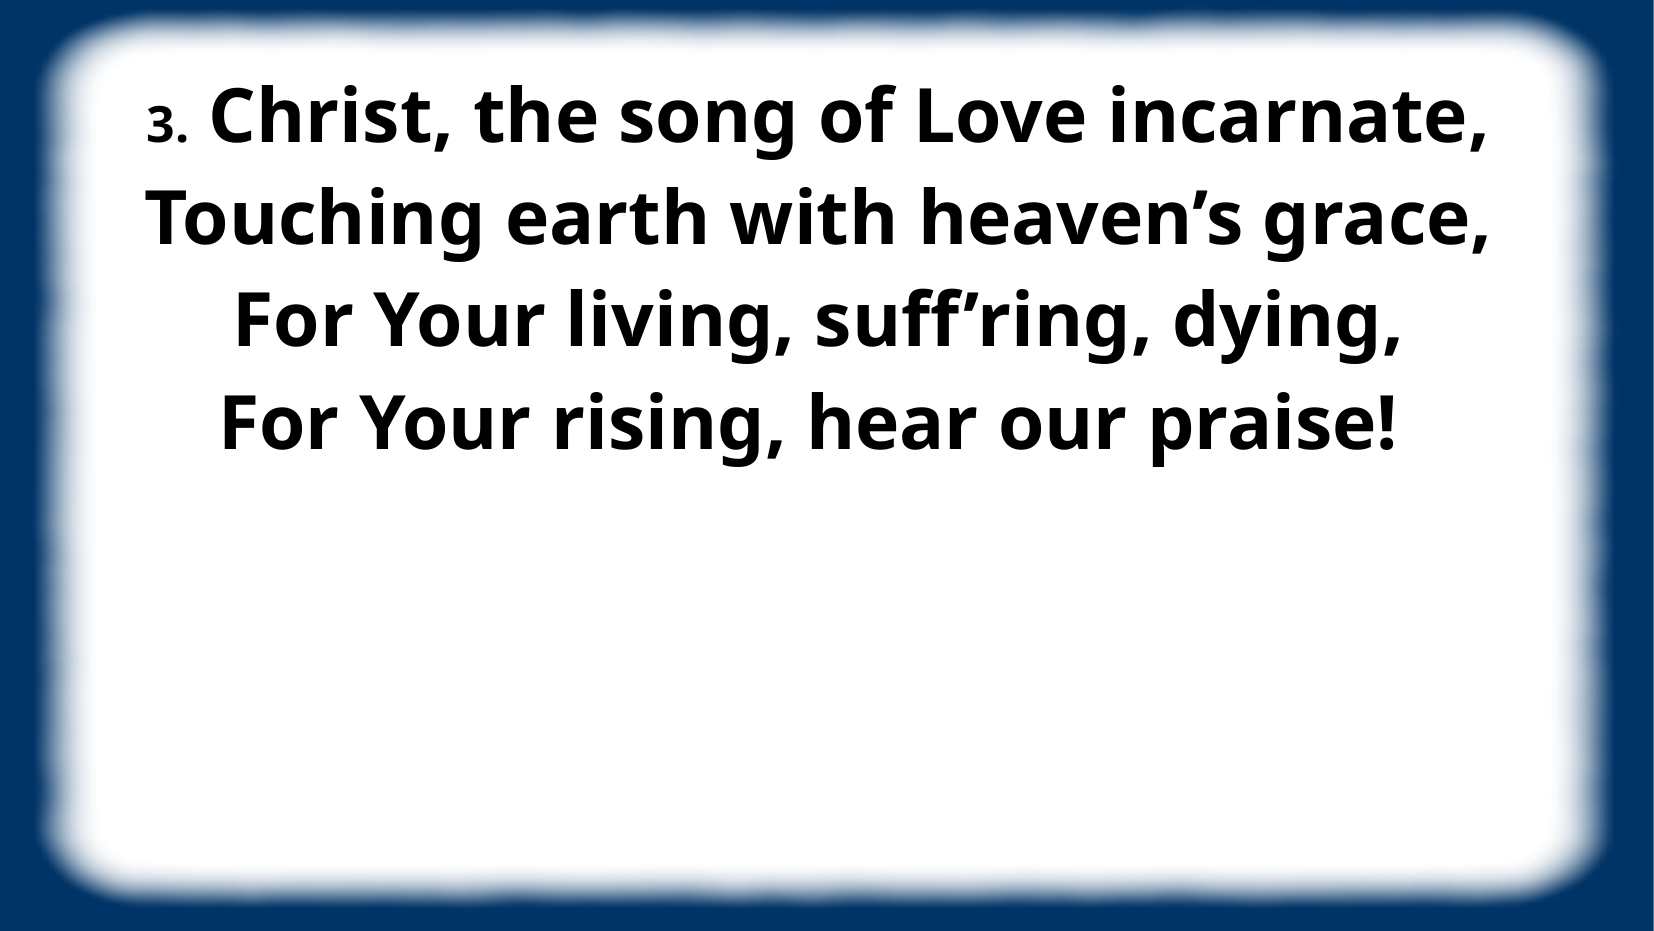

3. Christ, the song of Love incarnate,
Touching earth with heaven’s grace,
For Your living, suff’ring, dying,
For Your rising, hear our praise!